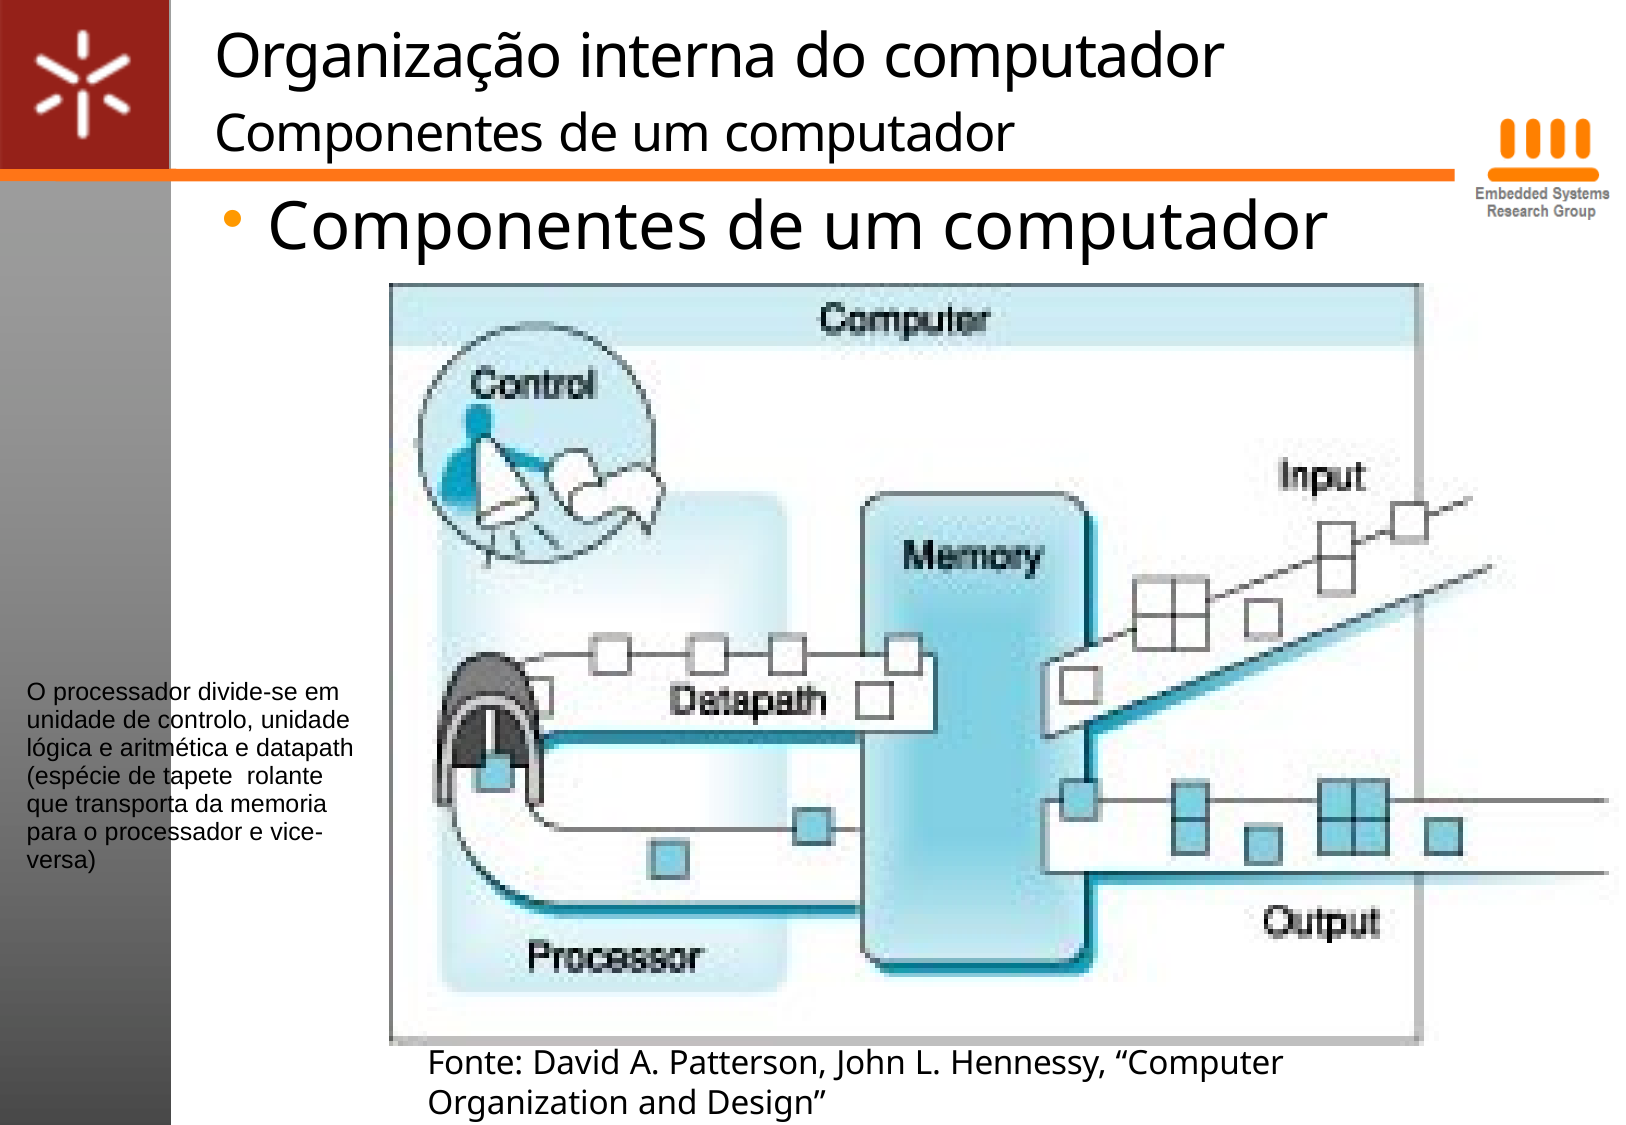

# Organização interna do computador Componentes de um computador
Componentes de um computador
O processador divide-se em unidade de controlo, unidade lógica e aritmética e datapath (espécie de tapete rolante que transporta da memoria para o processador e vice-versa)
Fonte: David A. Patterson, John L. Hennessy, “Computer Organization and Design”